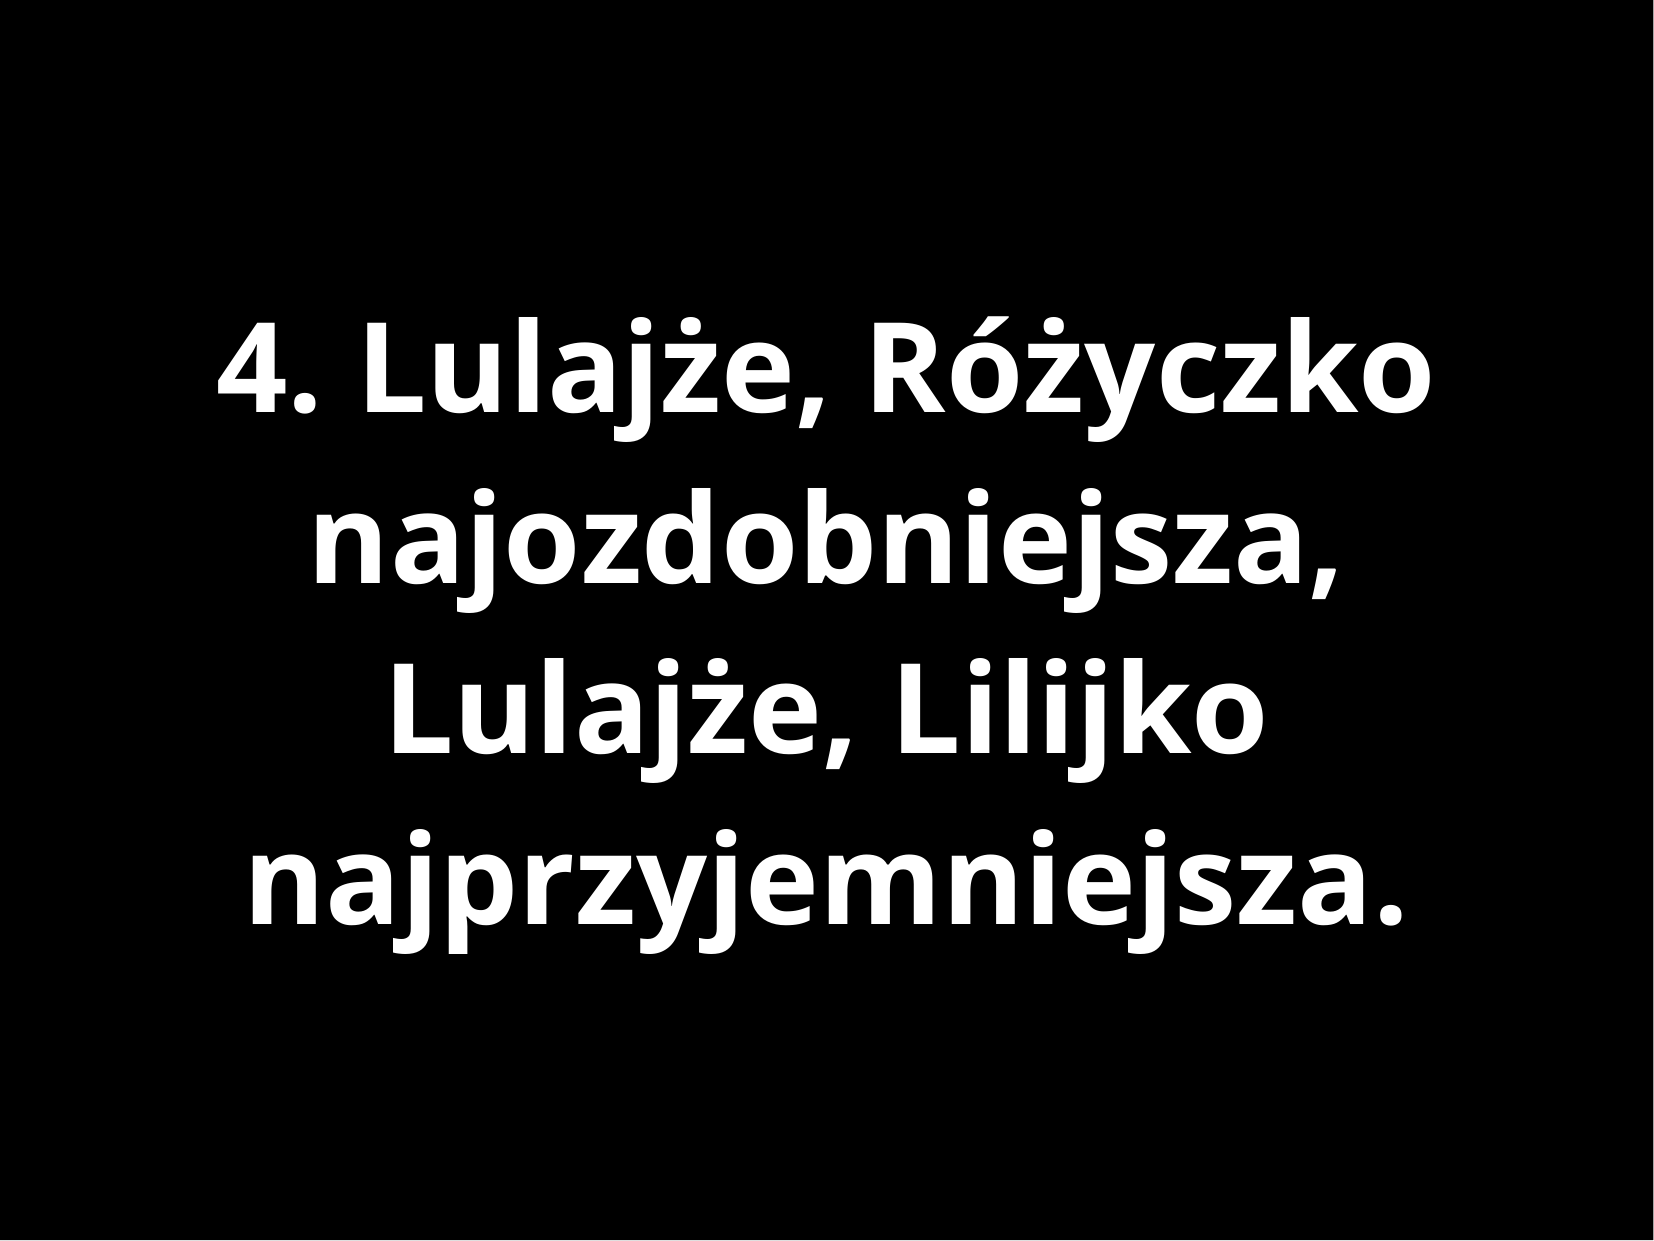

# 4. Lulajże, Różyczko najozdobniejsza, Lulajże, Lilijko najprzyjemniejsza.